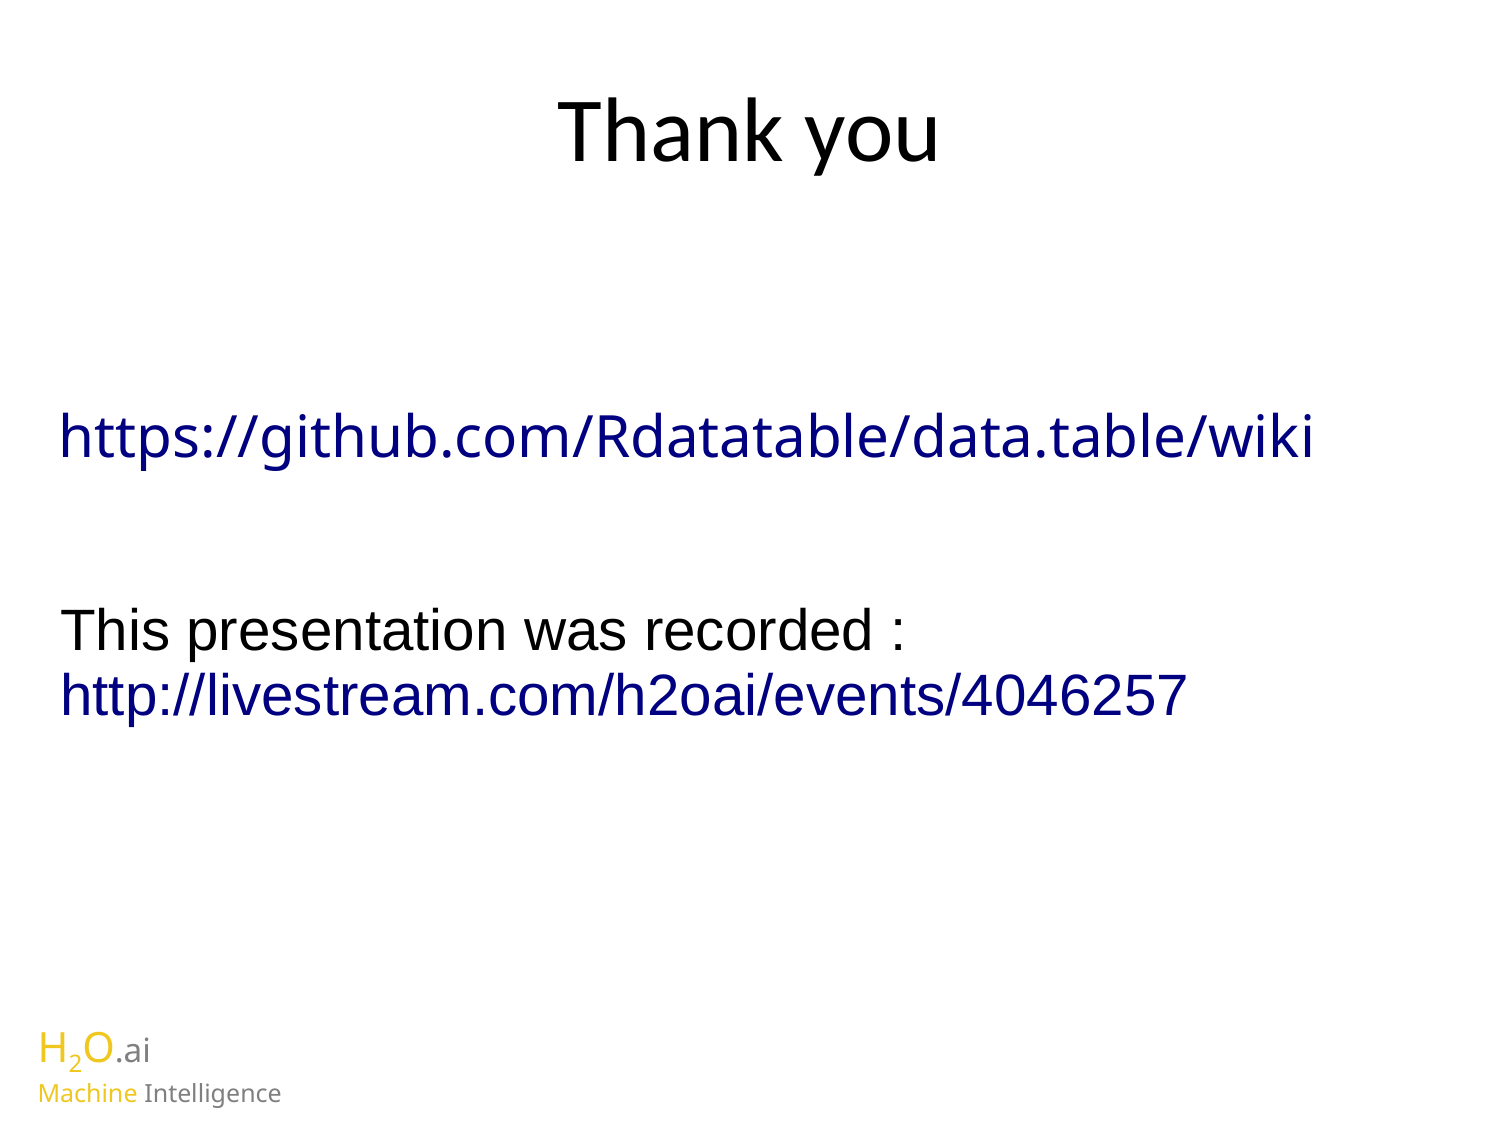

# Thank you
https://github.com/Rdatatable/data.table/wiki
This presentation was recorded :
http://livestream.com/h2oai/events/4046257